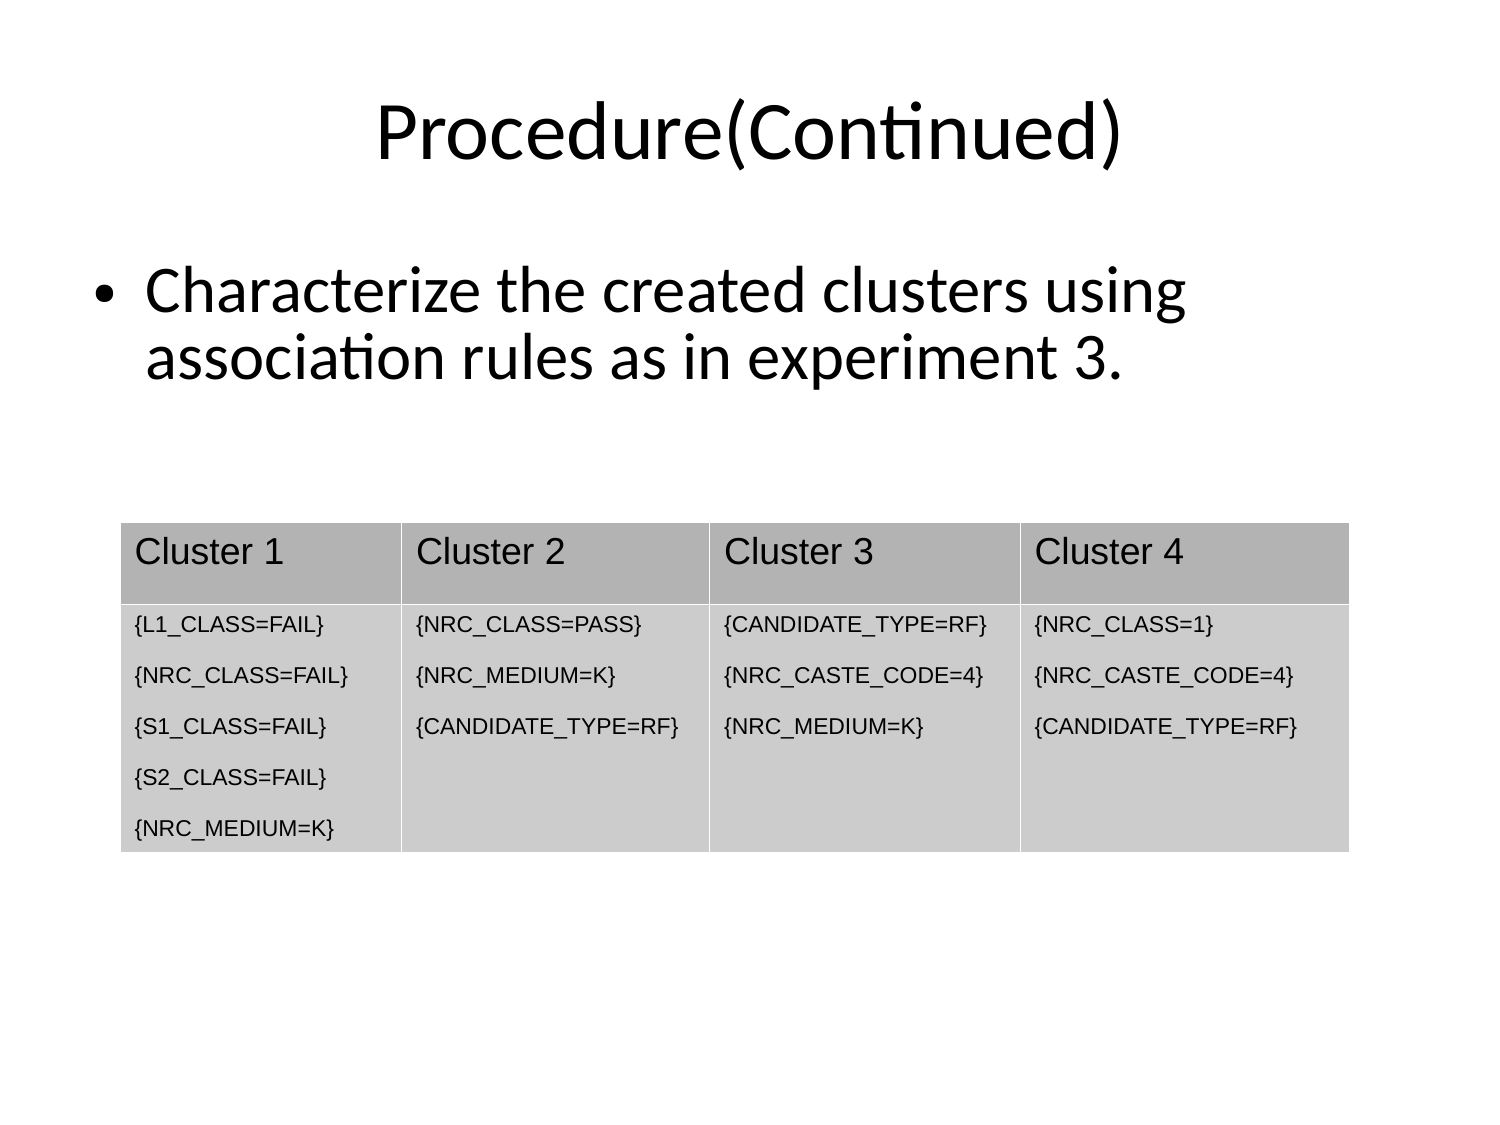

# Procedure(Continued)
Characterize the created clusters using association rules as in experiment 3.
| Cluster 1 | Cluster 2 | Cluster 3 | Cluster 4 |
| --- | --- | --- | --- |
| {L1\_CLASS=FAIL} {NRC\_CLASS=FAIL} {S1\_CLASS=FAIL} {S2\_CLASS=FAIL} {NRC\_MEDIUM=K} | {NRC\_CLASS=PASS} {NRC\_MEDIUM=K} {CANDIDATE\_TYPE=RF} | {CANDIDATE\_TYPE=RF} {NRC\_CASTE\_CODE=4} {NRC\_MEDIUM=K} | {NRC\_CLASS=1} {NRC\_CASTE\_CODE=4} {CANDIDATE\_TYPE=RF} |